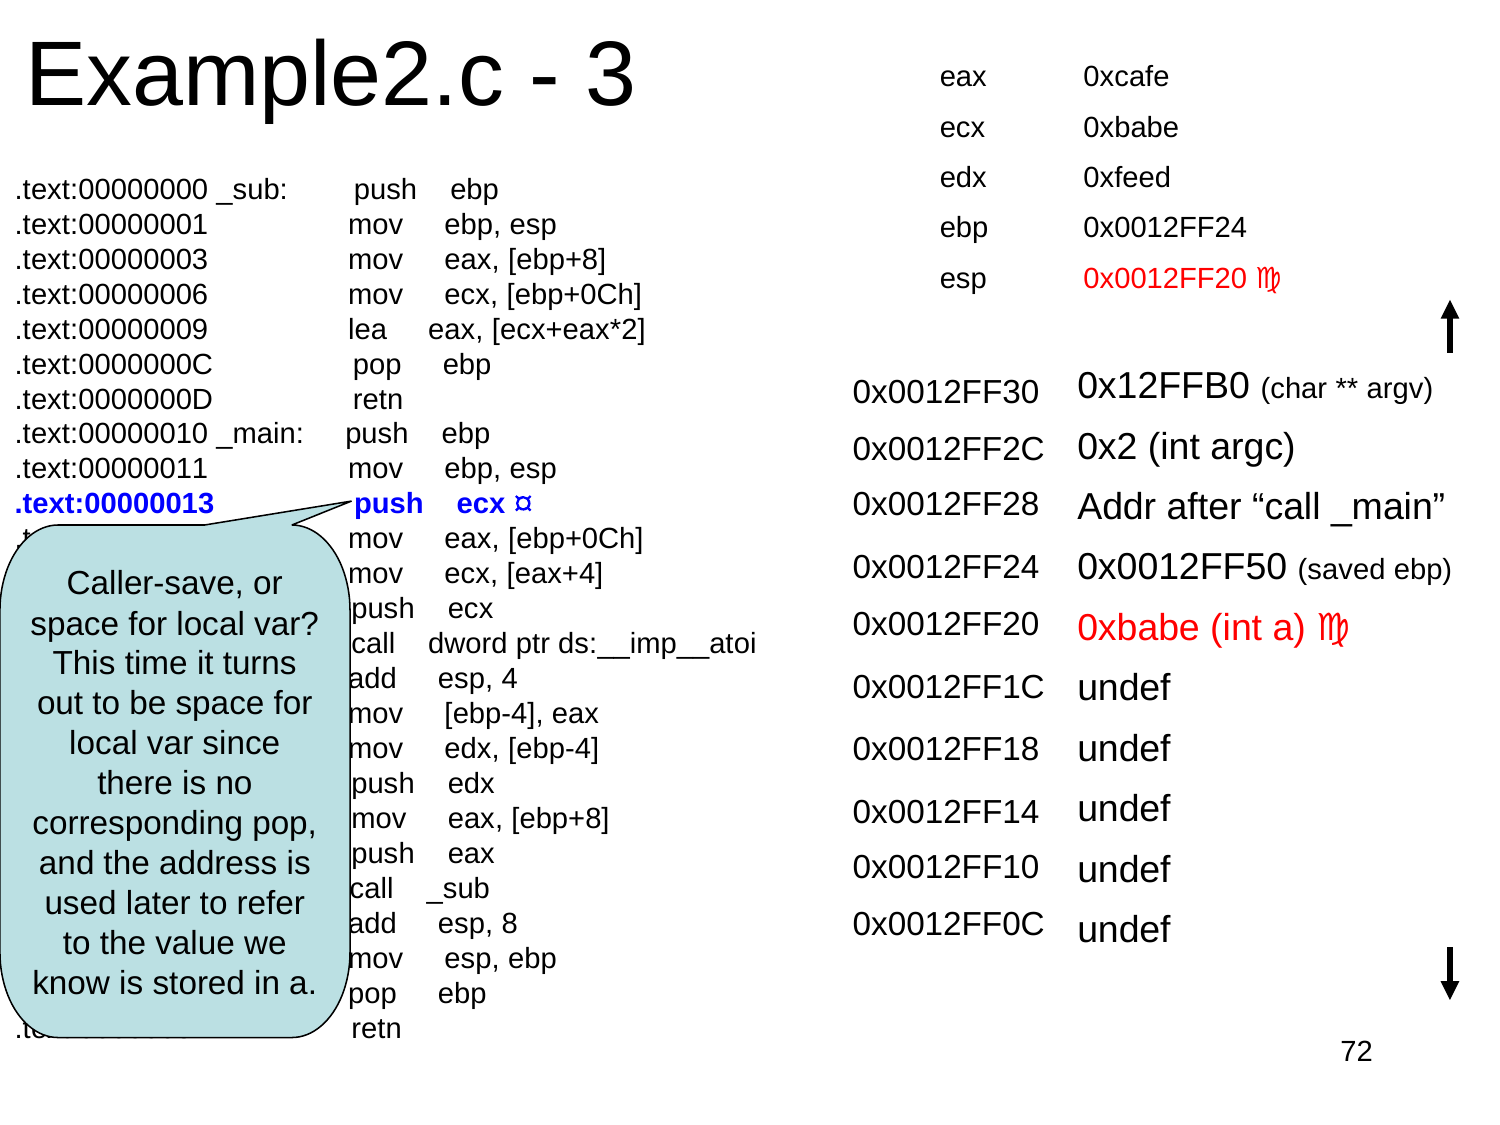

# Example2.c - 3
| eax | 0xcafe |
| --- | --- |
| ecx | 0xbabe |
| edx | 0xfeed |
| ebp | 0x0012FF24 |
| esp | 0x0012FF20  |
.text:00000000 _sub: push ebp
.text:00000001 mov ebp, esp
.text:00000003 mov eax, [ebp+8]
.text:00000006 mov ecx, [ebp+0Ch]
.text:00000009 lea eax, [ecx+eax*2]
.text:0000000C pop ebp
.text:0000000D retn
.text:00000010 _main: push ebp
.text:00000011 mov ebp, esp
.text:00000013 push ecx 
.text:00000014 mov eax, [ebp+0Ch]
.text:00000017 mov ecx, [eax+4]
.text:0000001A push ecx
.text:0000001B call dword ptr ds:__imp__atoi
.text:00000021 add esp, 4
.text:00000024 mov [ebp-4], eax
.text:00000027 mov edx, [ebp-4]
.text:0000002A push edx
.text:0000002B mov eax, [ebp+8]
.text:0000002E push eax
.text:0000002F call _sub
.text:00000034 add esp, 8
.text:00000037 mov esp, ebp
.text:00000039 pop ebp
.text:0000003A retn
| 0x12FFB0 (char \*\* argv) |
| --- |
| 0x2 (int argc) |
| Addr after “call \_main” |
| 0x0012FF50 (saved ebp) |
| 0xbabe (int a)  |
| undef |
| undef |
| undef |
| undef |
| undef |
0x0012FF30
0x0012FF2C
0x0012FF28
Caller-save, or space for local var? This time it turns out to be space for local var since there is no corresponding pop, and the address is used later to refer to the value we know is stored in a.
0x0012FF24
0x0012FF20
0x0012FF1C
0x0012FF18
0x0012FF14
0x0012FF10
0x0012FF0C